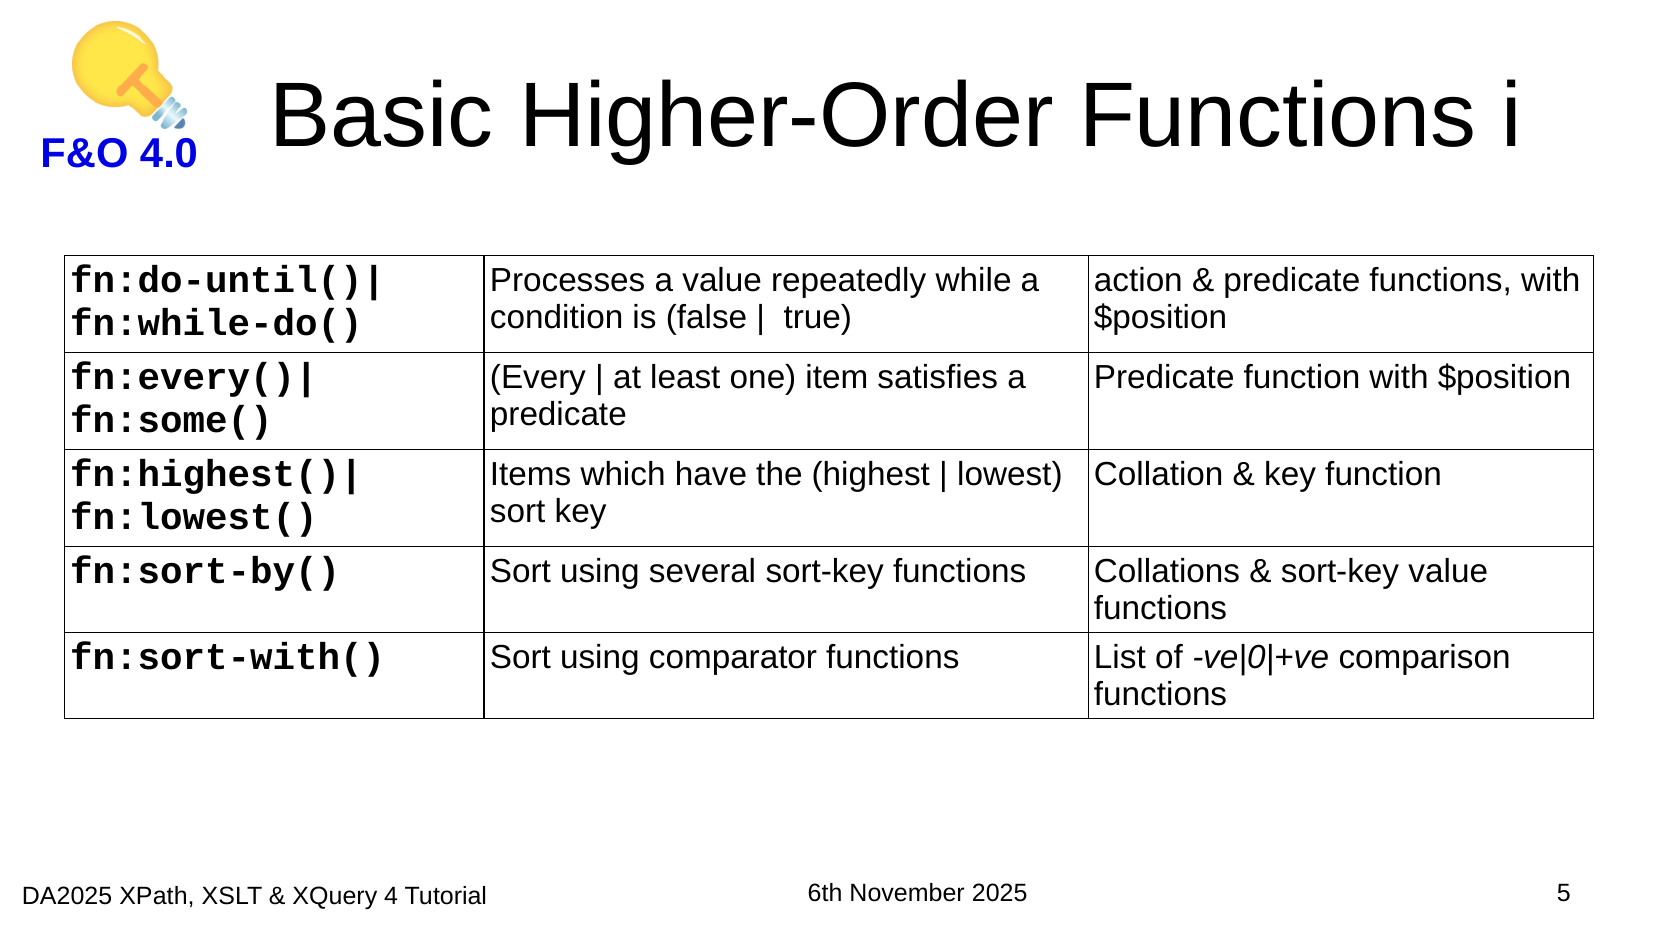

# Basic Higher-Order Functions i
| fn:do-until()| fn:while-do() | Processes a value repeatedly while a condition is (false | true) | action & predicate functions, with $position |
| --- | --- | --- |
| fn:every()| fn:some() | (Every | at least one) item satisfies a predicate | Predicate function with $position |
| fn:highest()| fn:lowest() | Items which have the (highest | lowest) sort key | Collation & key function |
| fn:sort-by() | Sort using several sort-key functions | Collations & sort-key value functions |
| fn:sort-with() | Sort using comparator functions | List of -ve|0|+ve comparison functions |
5
6th November 2025
DA2025 XPath, XSLT & XQuery 4 Tutorial